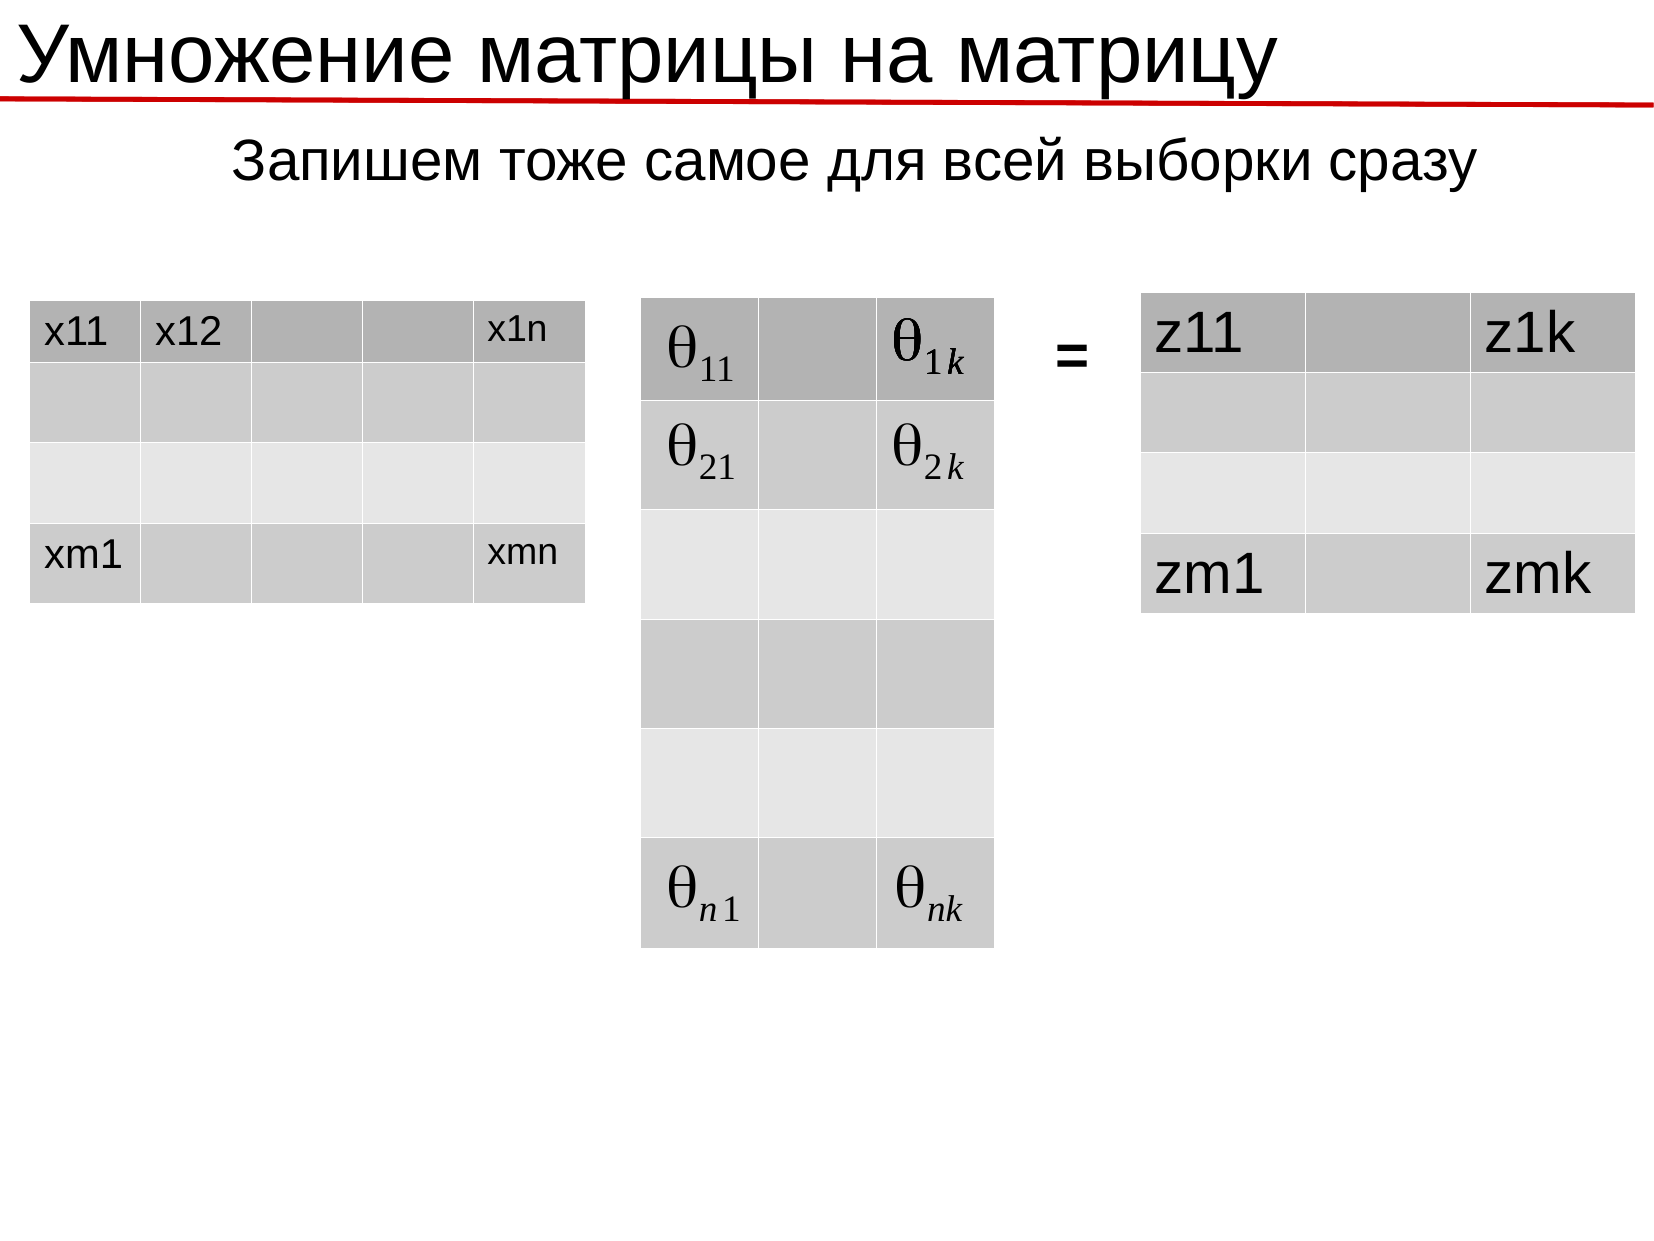

Умножение матрицы на матрицу
Запишем тоже самое для всей выборки сразу
| z11 | | z1k |
| --- | --- | --- |
| | | |
| | | |
| zm1 | | zmk |
| | | |
| --- | --- | --- |
| | | |
| | | |
| | | |
| | | |
| | | |
| x11 | x12 | | | x1n |
| --- | --- | --- | --- | --- |
| | | | | |
| | | | | |
| xm1 | | | | xmn |
=